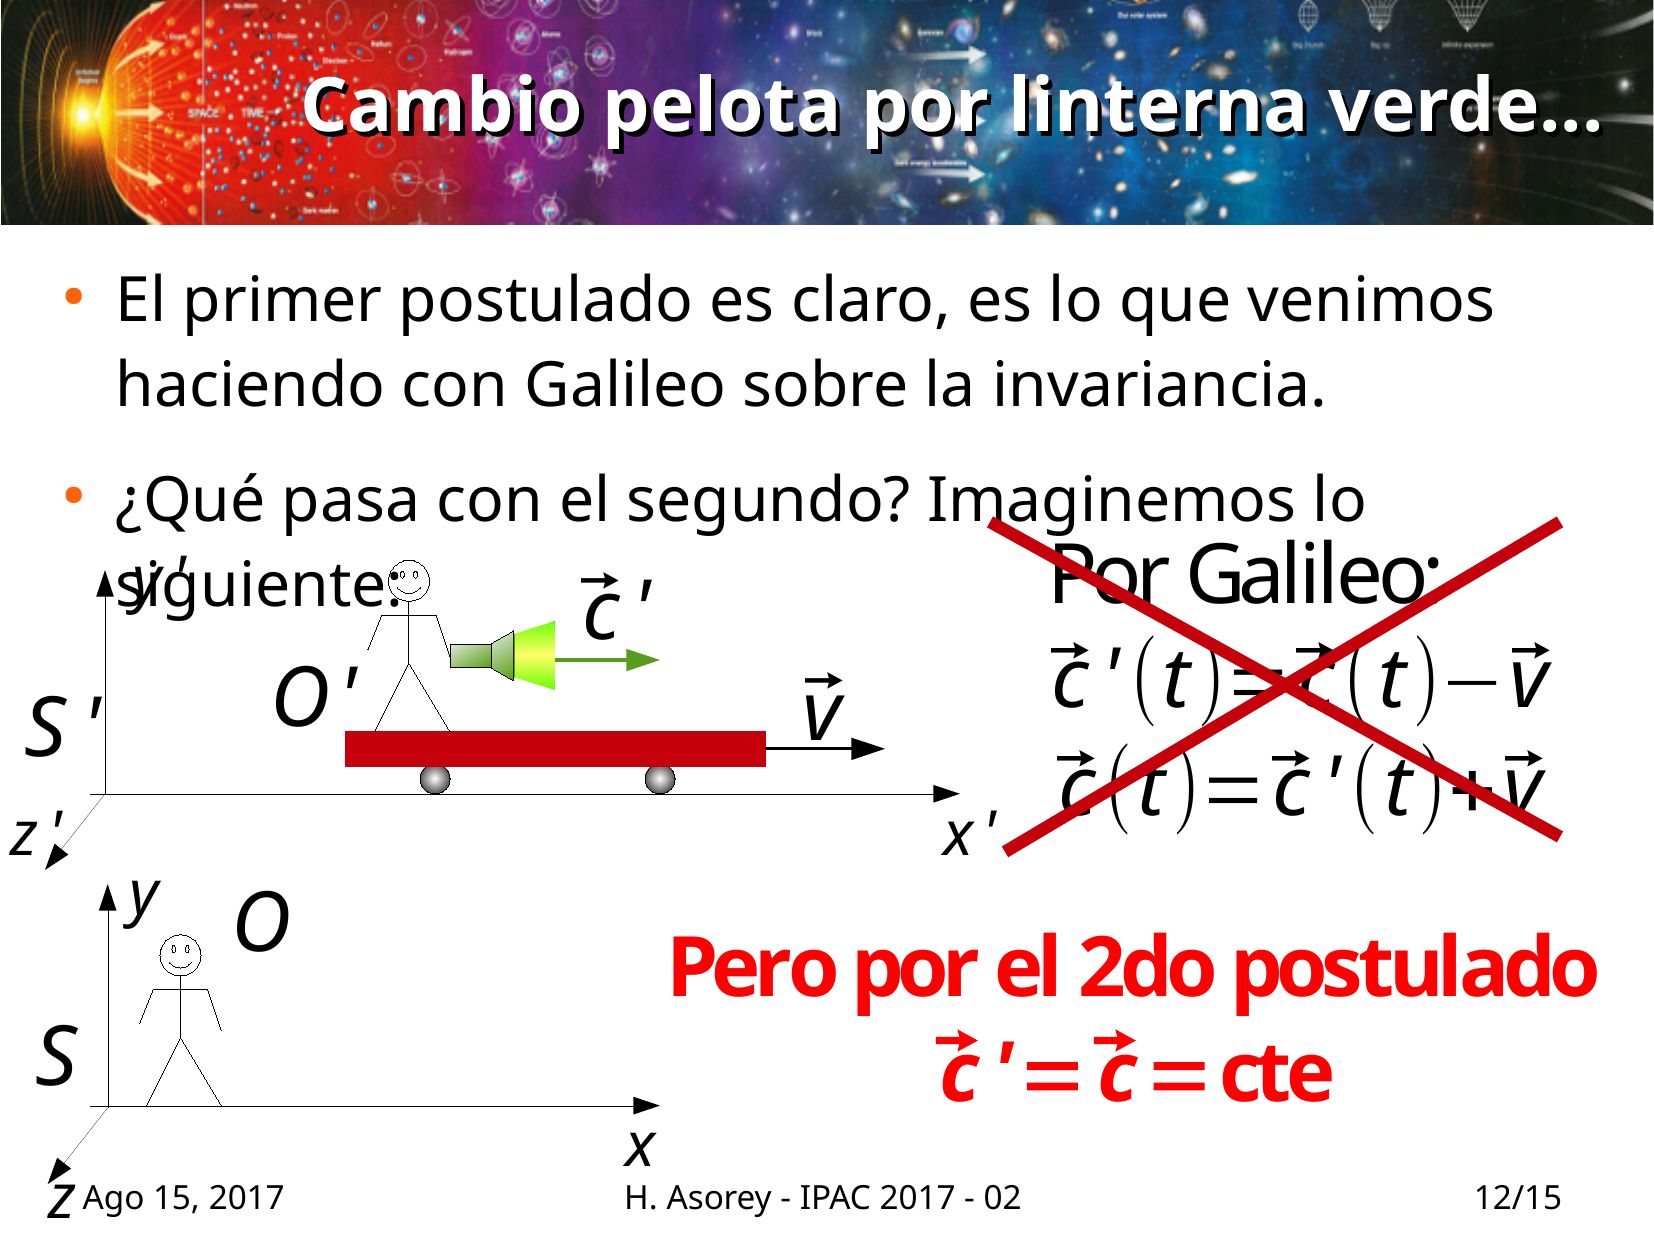

# Cambio pelota por linterna verde...
El primer postulado es claro, es lo que venimos haciendo con Galileo sobre la invariancia.
¿Qué pasa con el segundo? Imaginemos lo siguiente:
Ago 15, 2017
H. Asorey - IPAC 2017 - 02
12